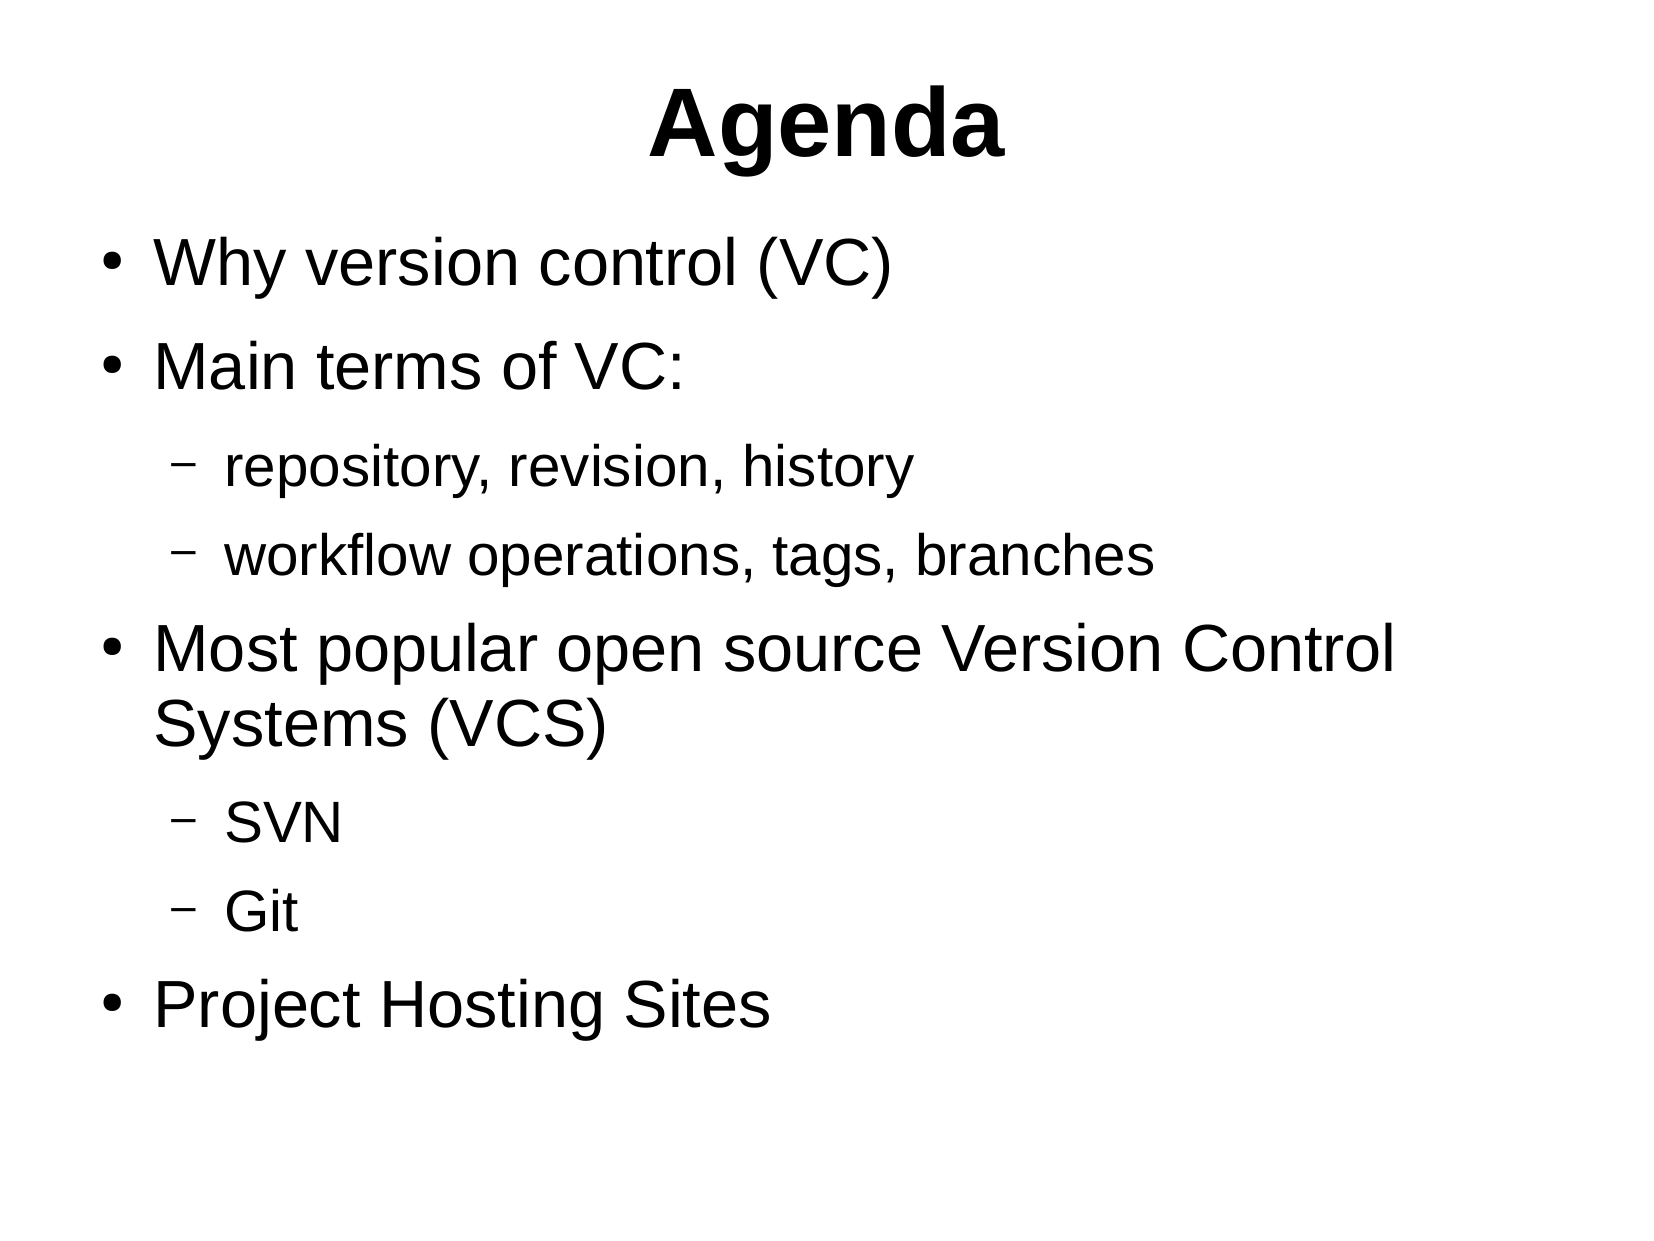

# Agenda
Why version control (VC)
Main terms of VC:
repository, revision, history
workflow operations, tags, branches
Most popular open source Version Control Systems (VCS)
SVN
Git
Project Hosting Sites